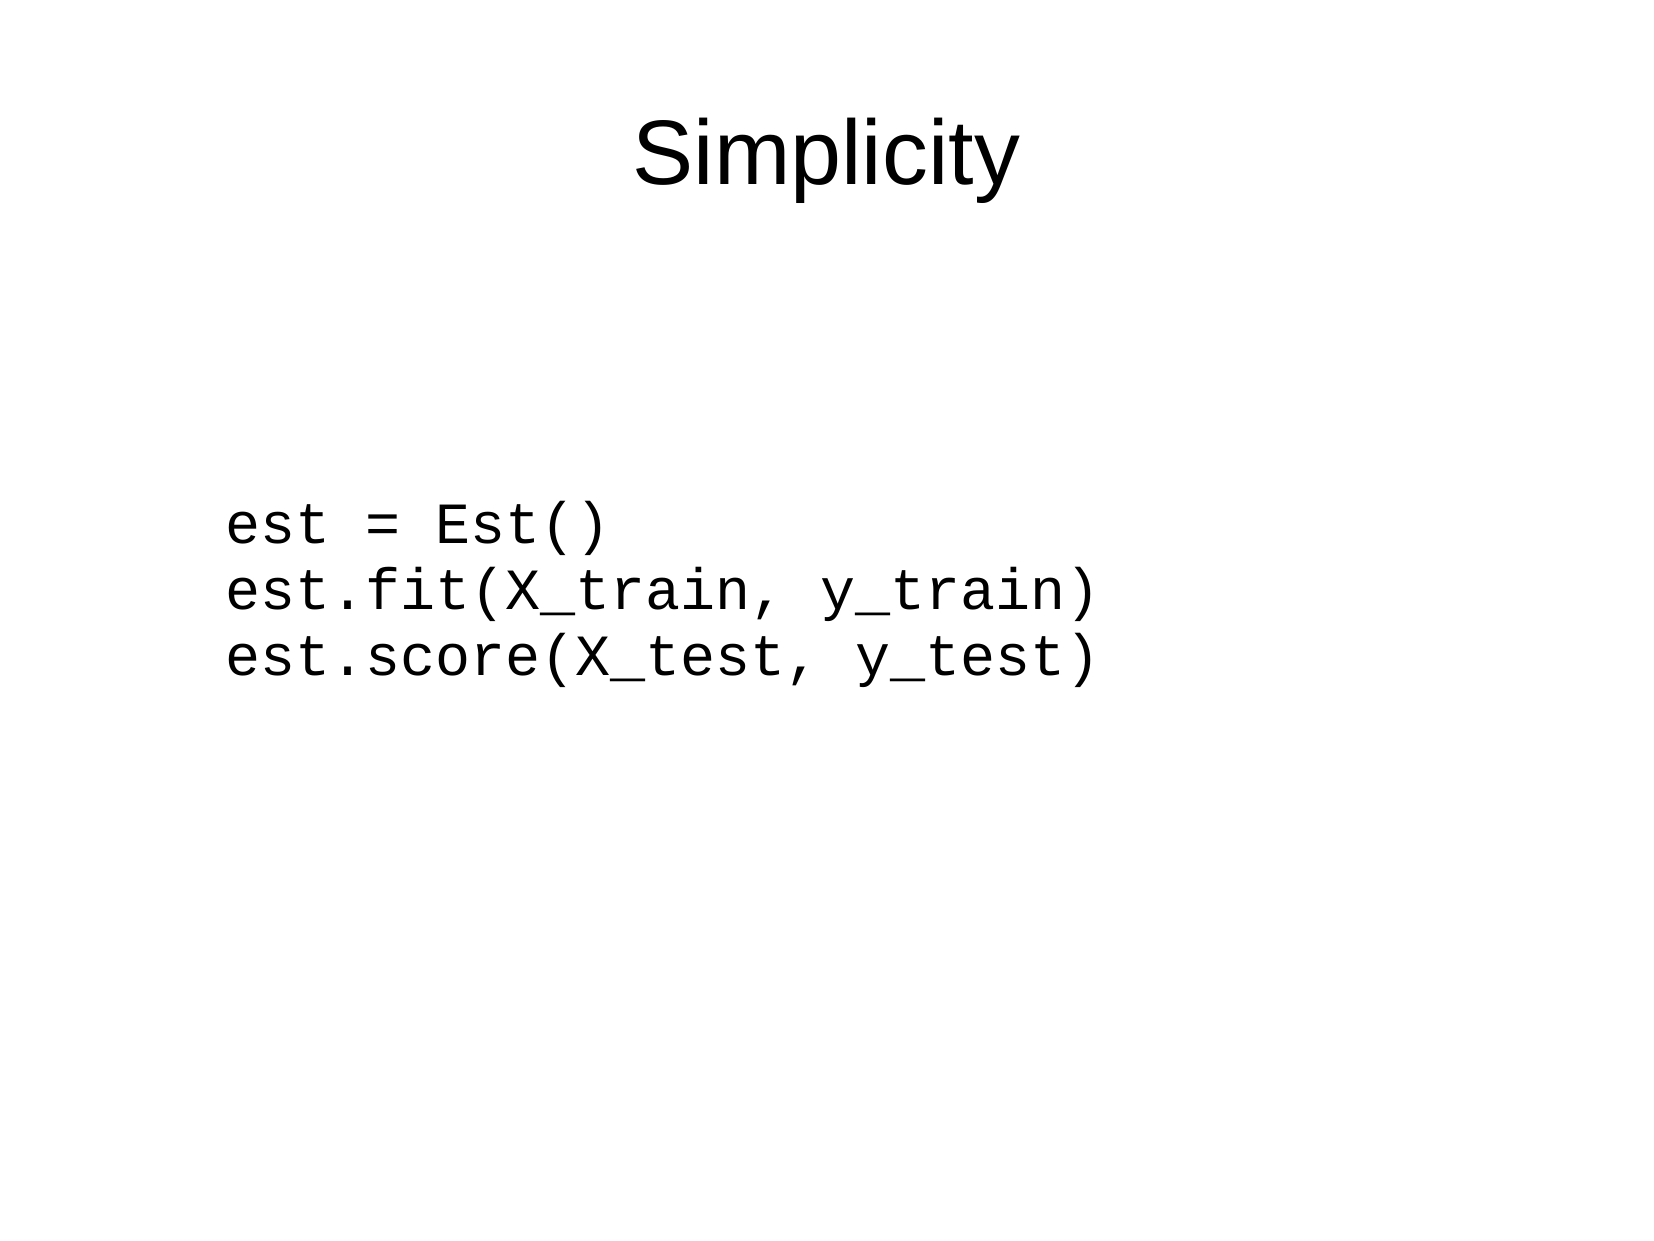

# Simplicity
est = Est()
est.fit(X_train, y_train)
est.score(X_test, y_test)